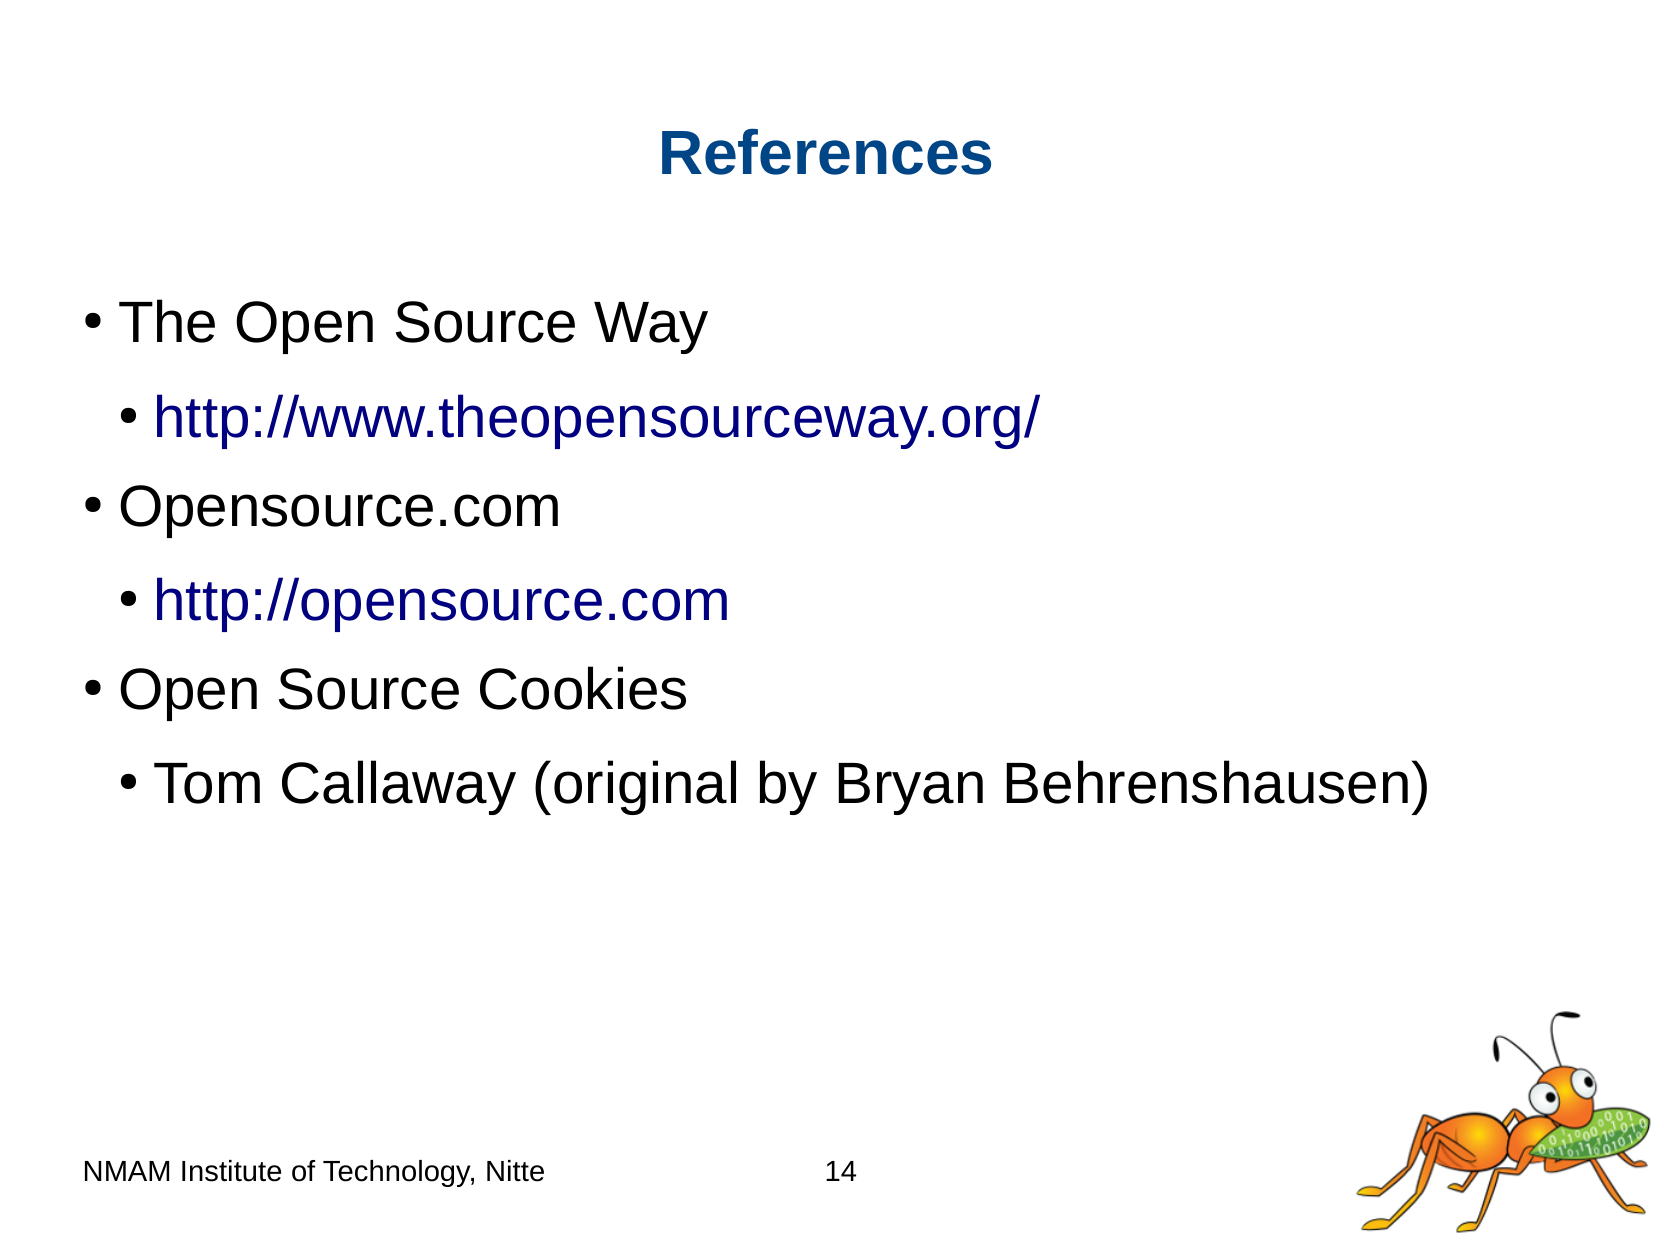

# References
The Open Source Way
http://www.theopensourceway.org/
Opensource.com
http://opensource.com
Open Source Cookies
Tom Callaway (original by Bryan Behrenshausen)
FOSDEM, 31 January 2015
14